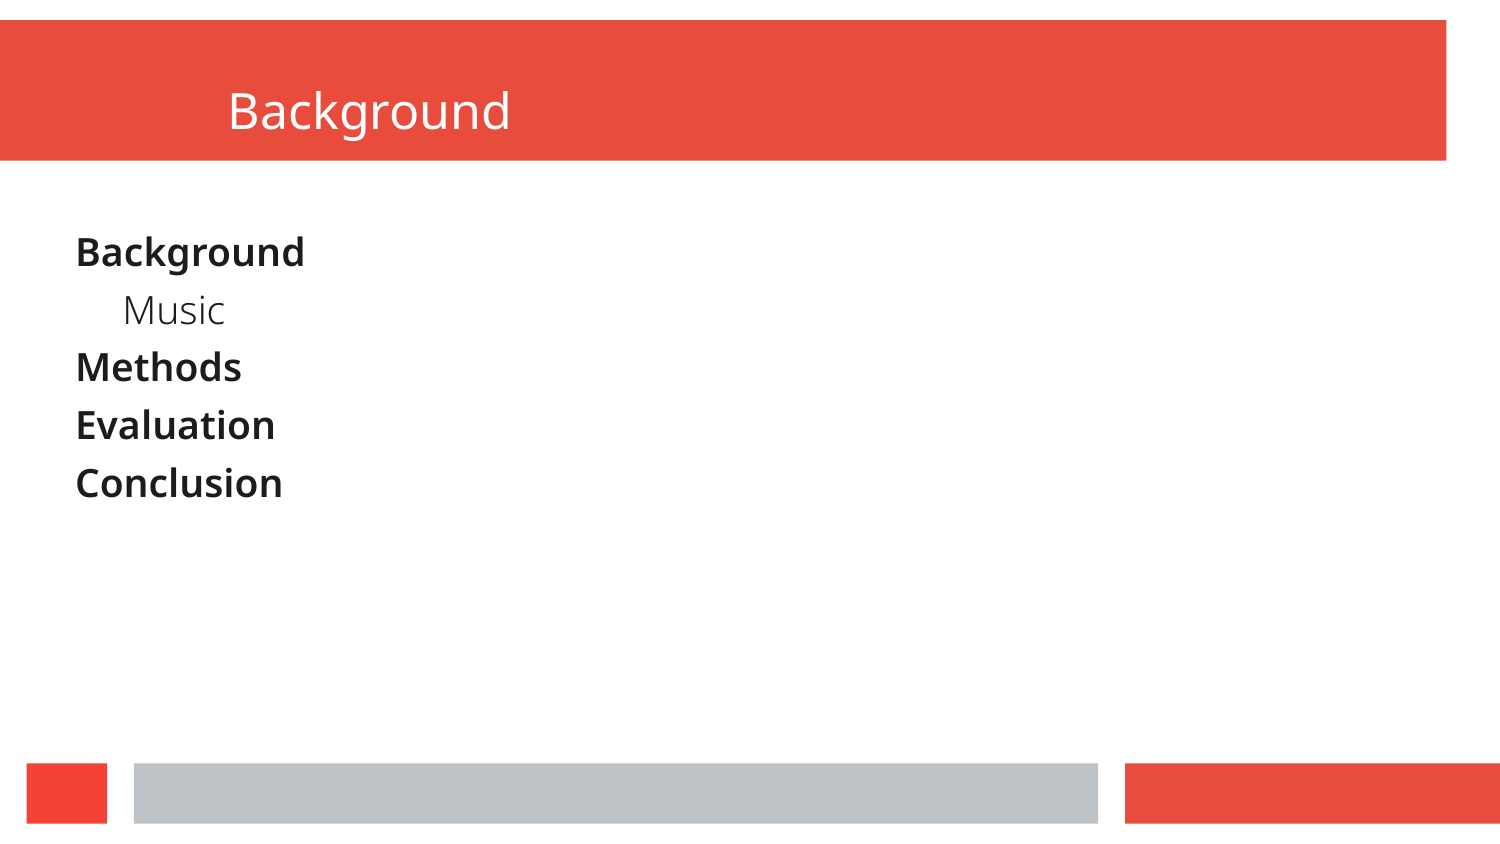

# Background
Background
Music
Methods
Evaluation
Conclusion